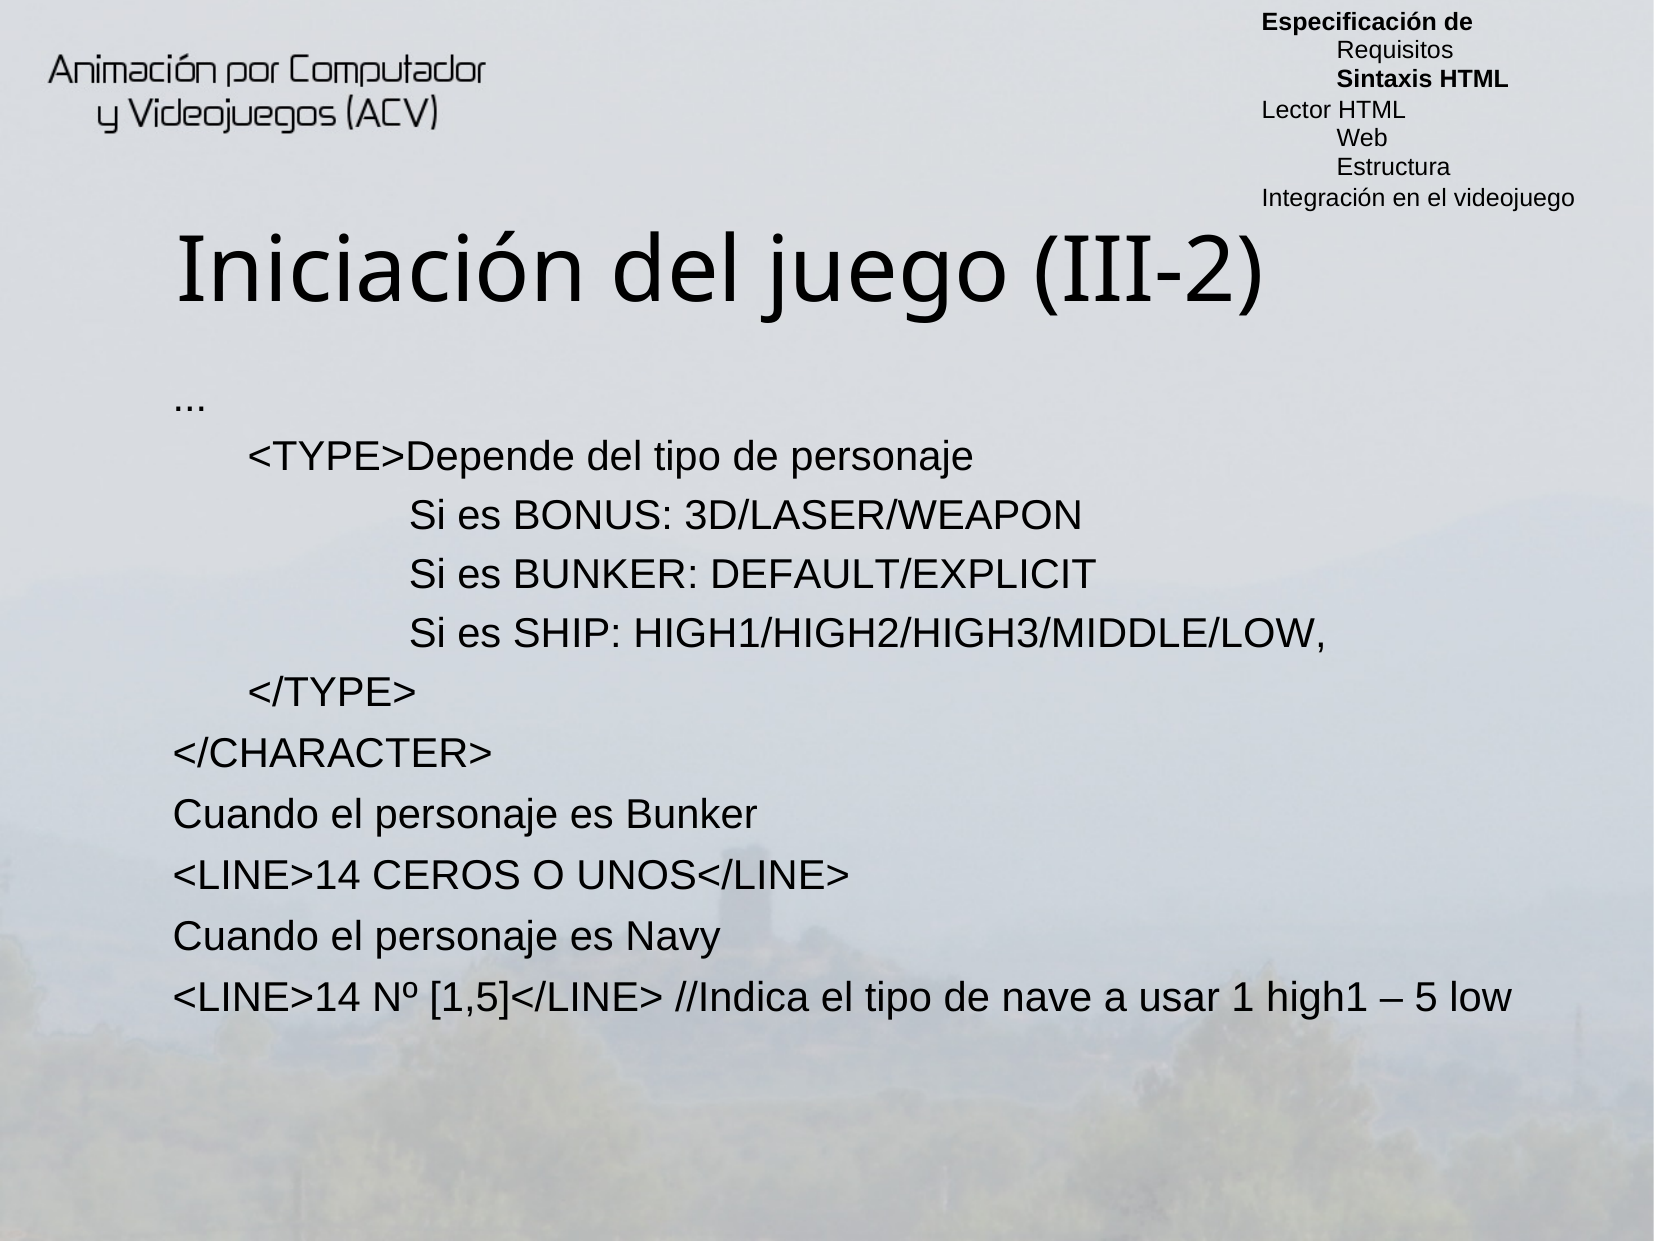

Especificación de
Requisitos
Sintaxis HTML
Lector HTML
Web
Estructura
Integración en el videojuego
Iniciación del juego (III-2)
# ...
<TYPE>Depende del tipo de personaje
 Si es BONUS: 3D/LASER/WEAPON
 Si es BUNKER: DEFAULT/EXPLICIT
 Si es SHIP: HIGH1/HIGH2/HIGH3/MIDDLE/LOW,
</TYPE>
</CHARACTER>
Cuando el personaje es Bunker
<LINE>14 CEROS O UNOS</LINE>
Cuando el personaje es Navy
<LINE>14 Nº [1,5]</LINE> //Indica el tipo de nave a usar 1 high1 – 5 low